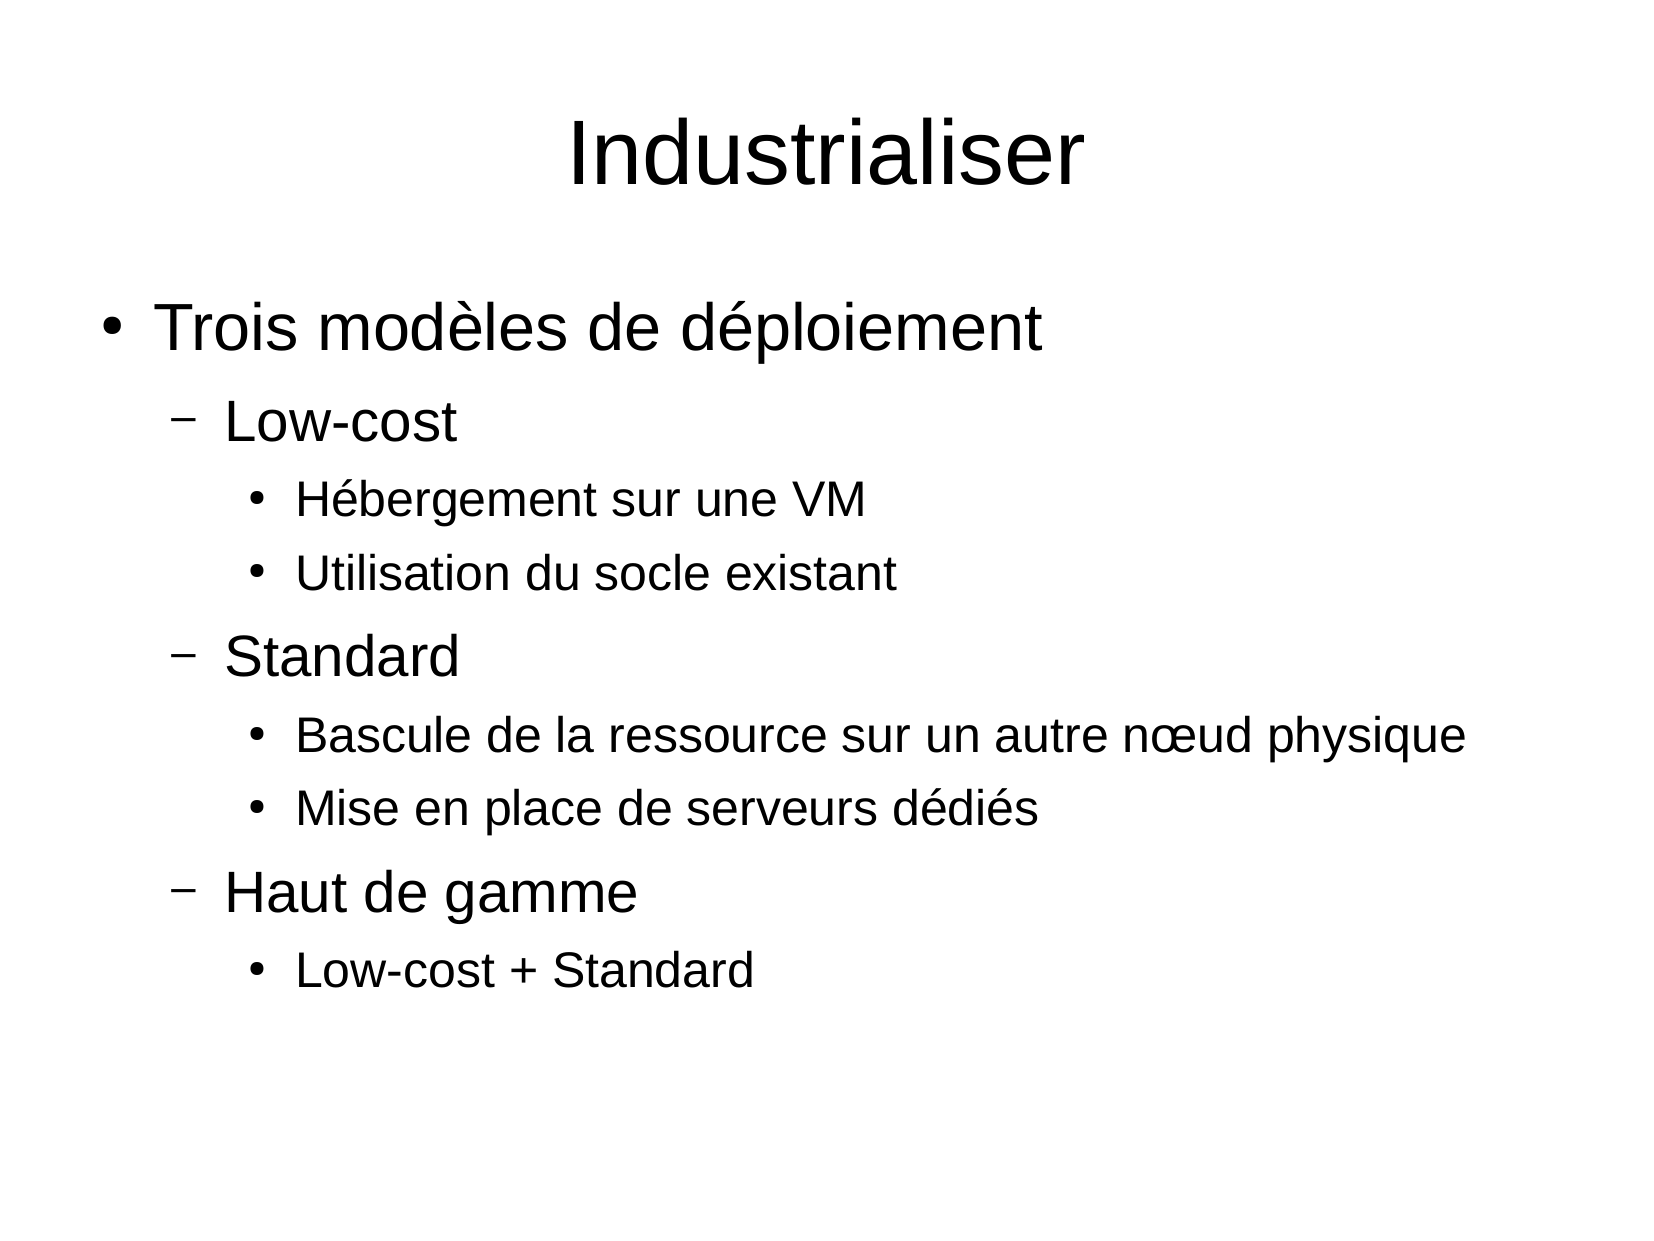

# Industrialiser
Trois modèles de déploiement
Low-cost
Hébergement sur une VM
Utilisation du socle existant
Standard
Bascule de la ressource sur un autre nœud physique
Mise en place de serveurs dédiés
Haut de gamme
Low-cost + Standard